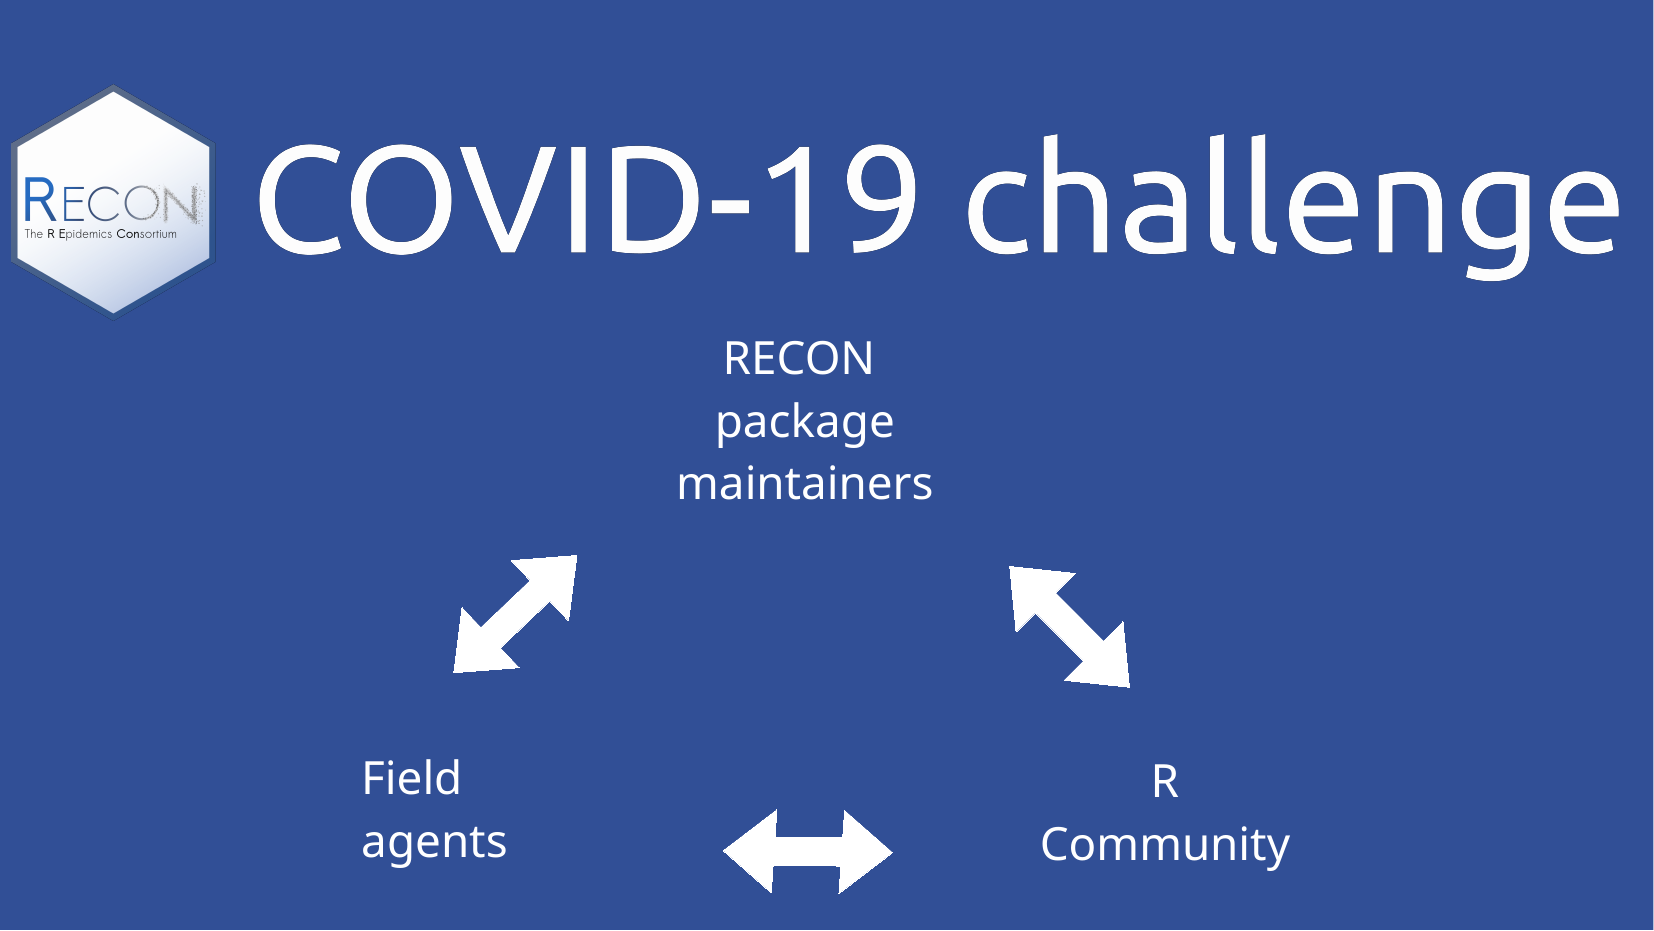

RECON
package
maintainers
Field
agents
R
Community